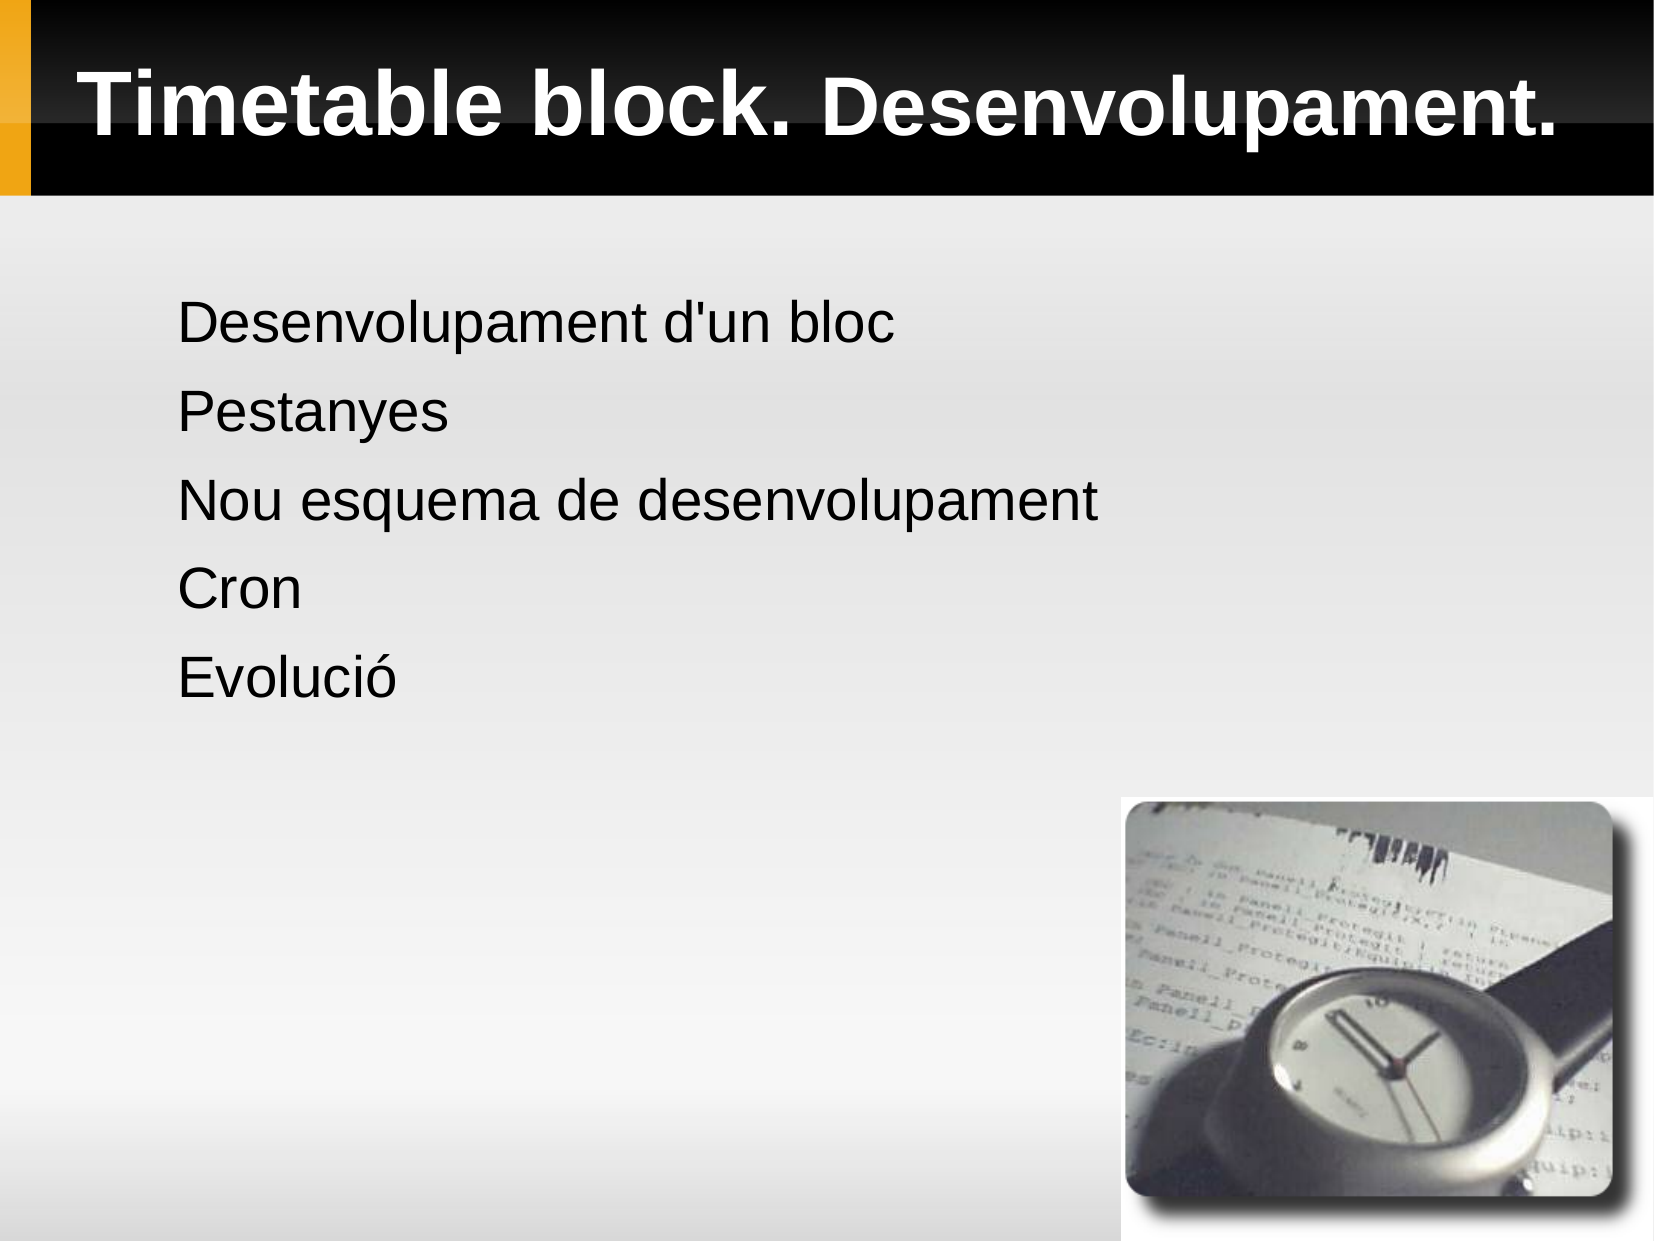

# Timetable block. Desenvolupament.
Desenvolupament d'un bloc
Pestanyes
Nou esquema de desenvolupament
Cron
Evolució